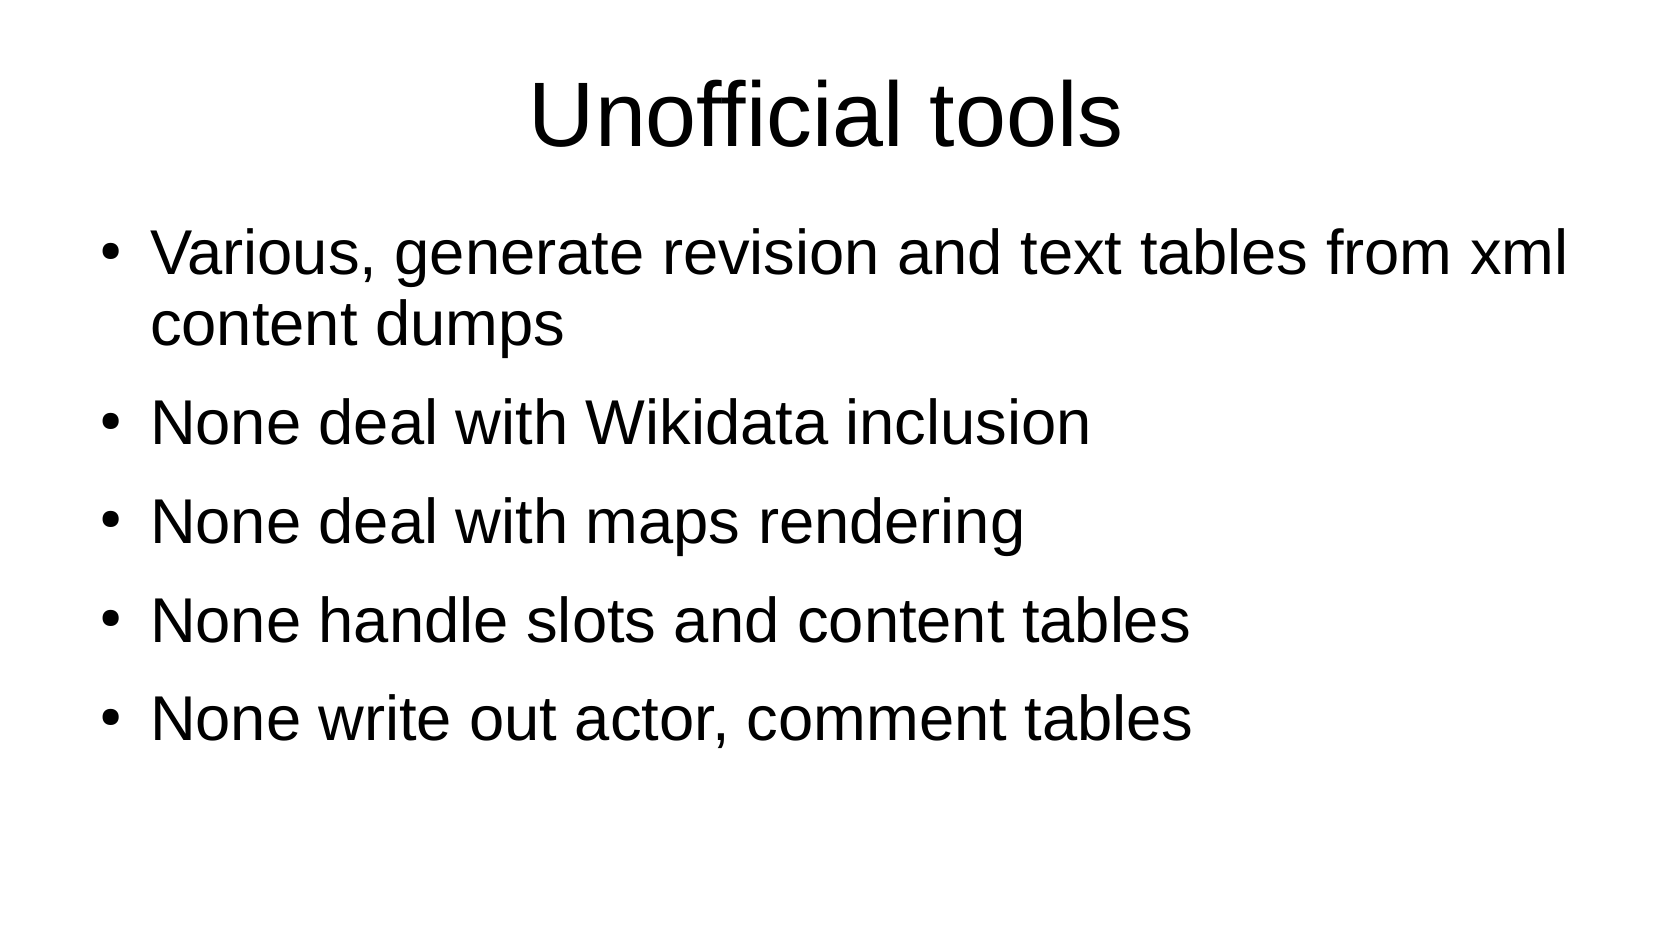

# Unofficial tools
Various, generate revision and text tables from xml content dumps
None deal with Wikidata inclusion
None deal with maps rendering
None handle slots and content tables
None write out actor, comment tables